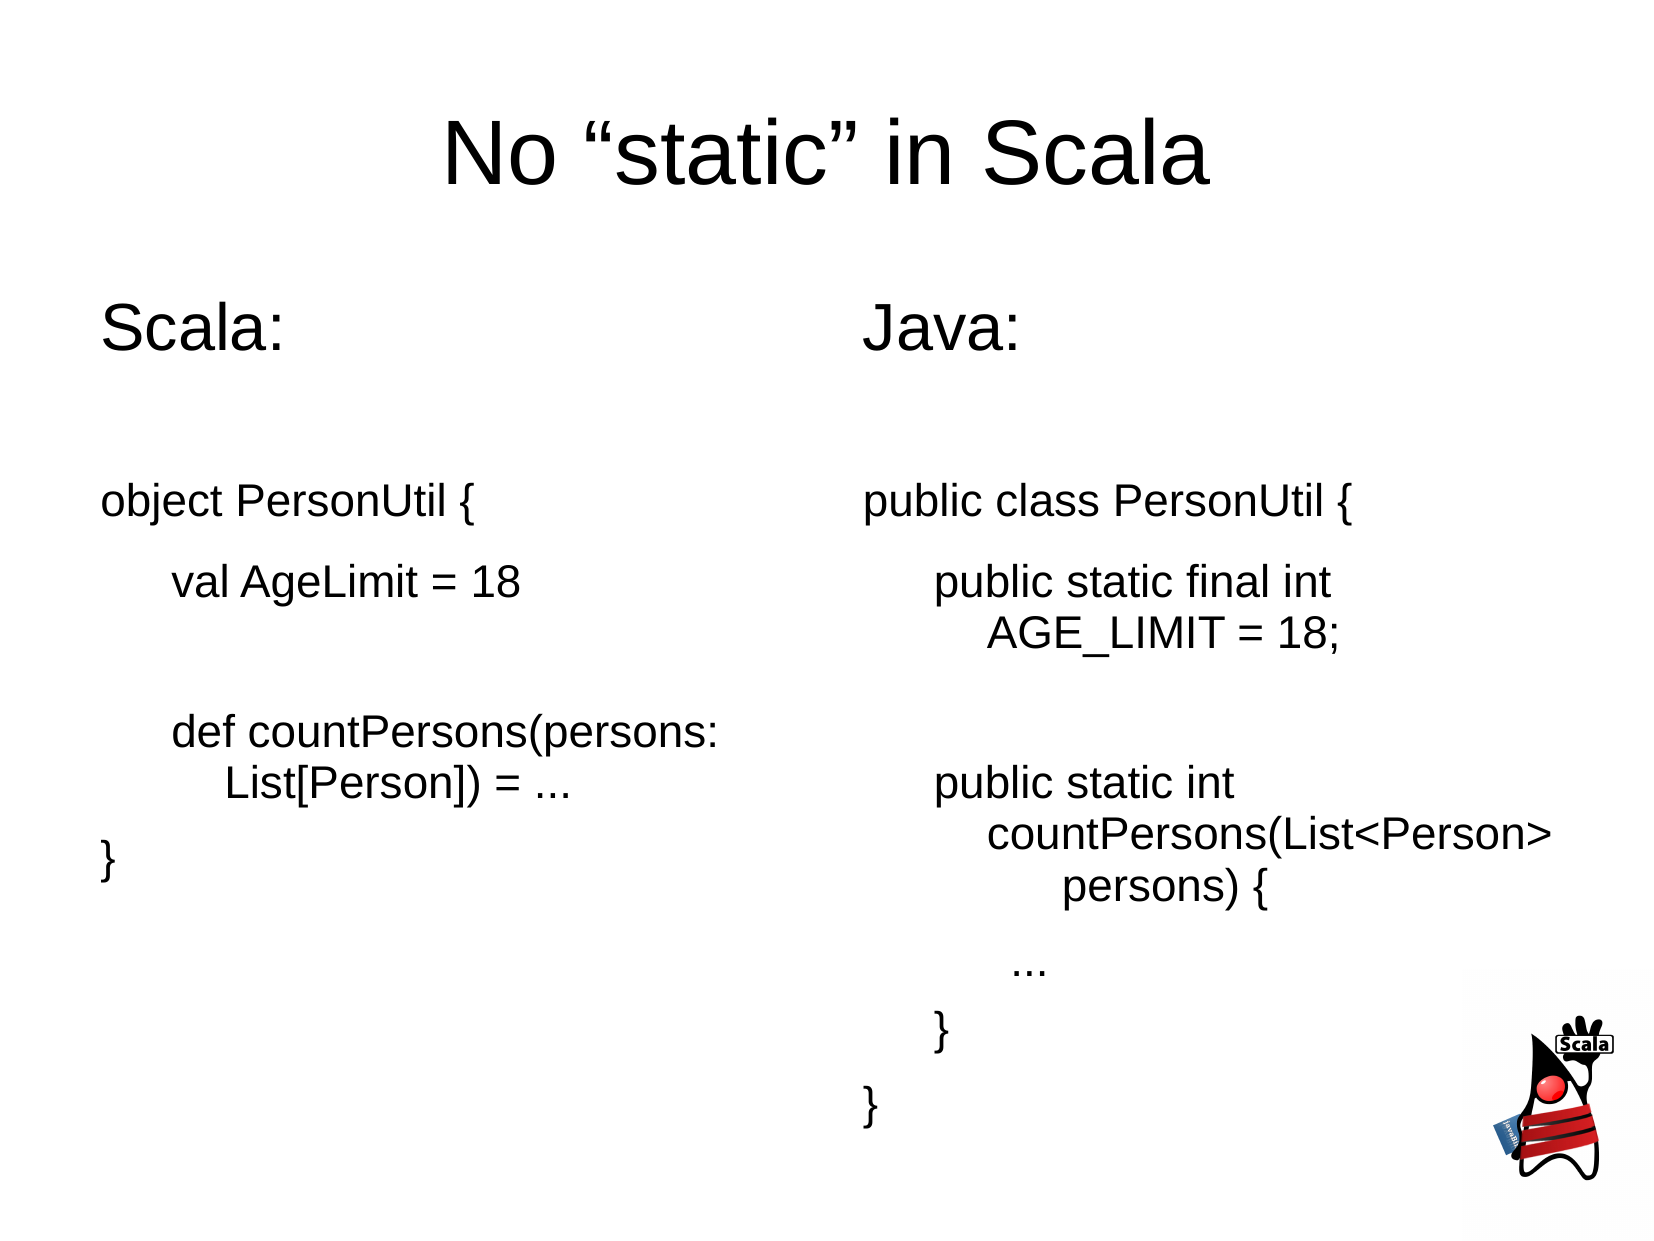

# No “static” in Scala
Scala:
object PersonUtil {
val AgeLimit = 18
def countPersons(persons: List[Person]) = ...
}
Java:
public class PersonUtil {
public static final int AGE_LIMIT = 18;
public static int countPersons(List<Person> 	persons) {
...
}
}